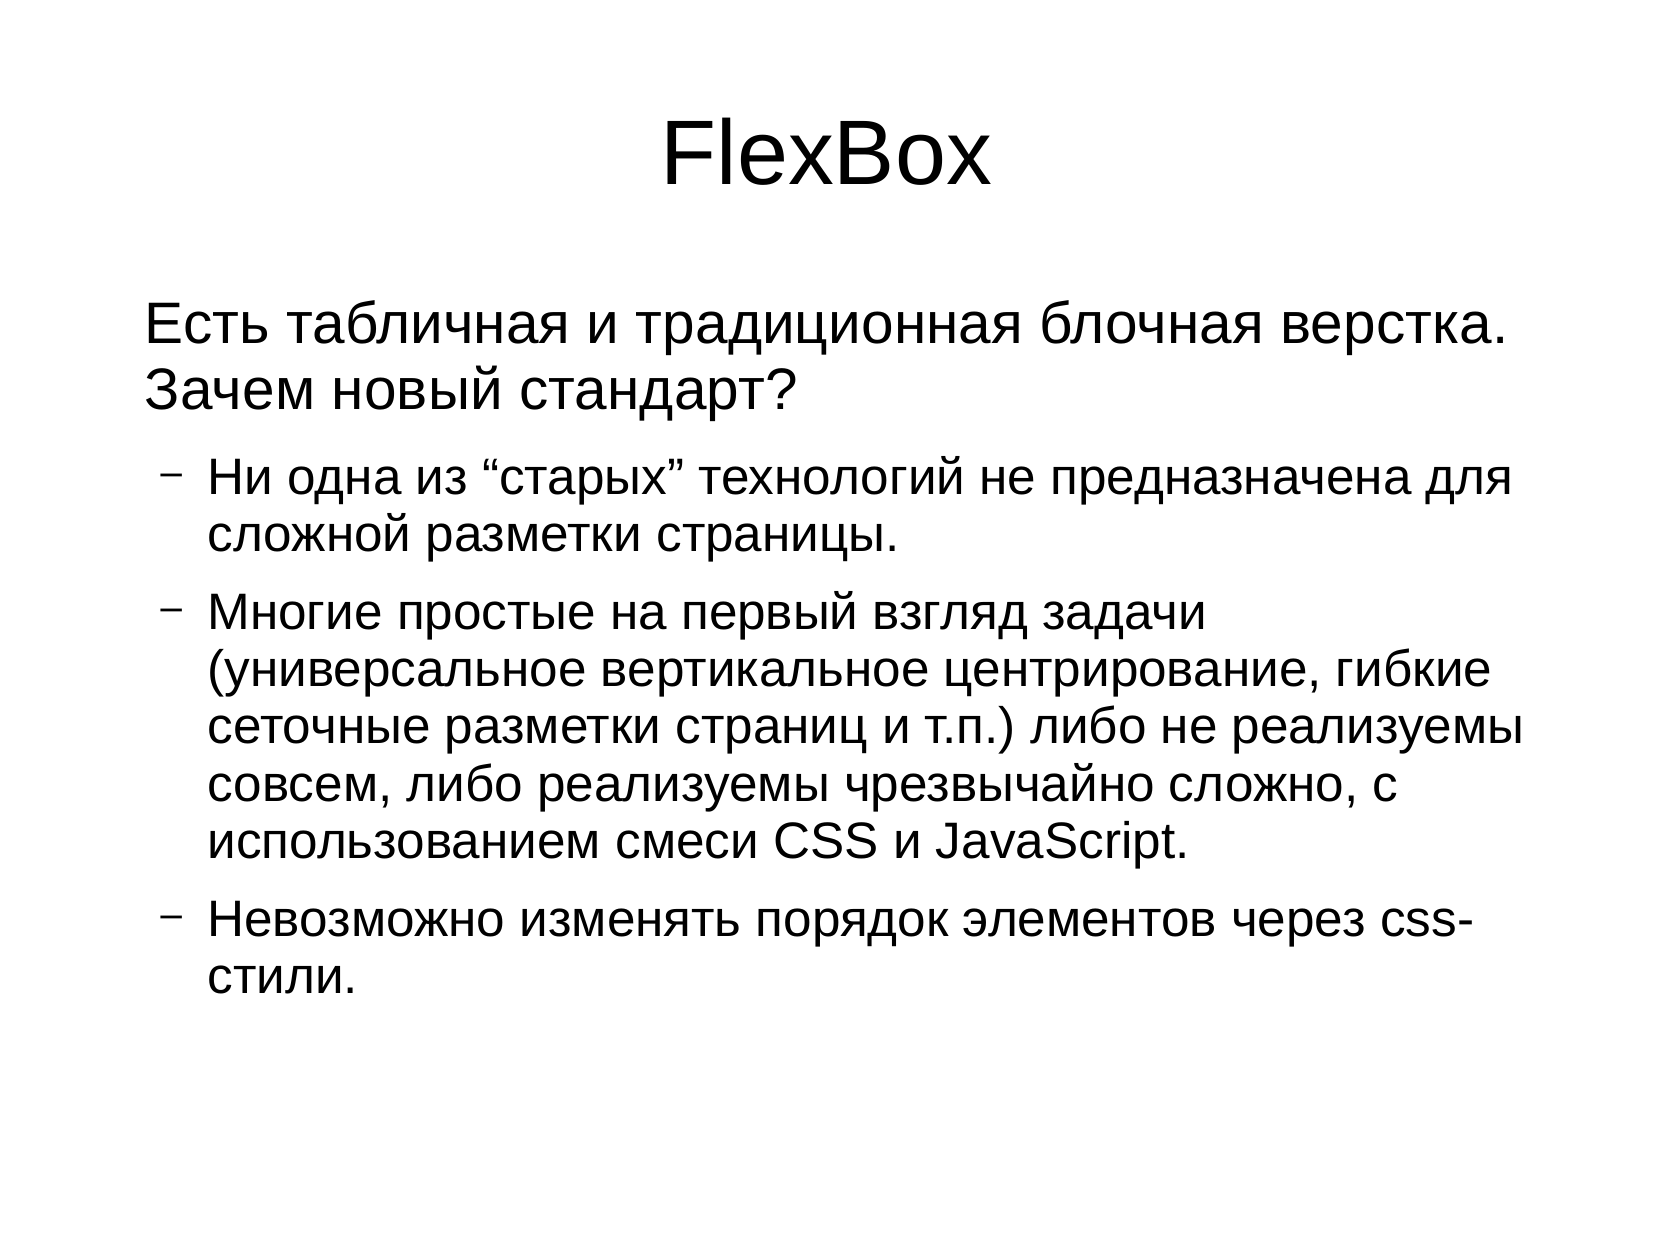

# FlexBox
Есть табличная и традиционная блочная верстка. Зачем новый стандарт?
Ни одна из “старых” технологий не предназначена для сложной разметки страницы.
Многие простые на первый взгляд задачи (универсальное вертикальное центрирование, гибкие сеточные разметки страниц и т.п.) либо не реализуемы совсем, либо реализуемы чрезвычайно сложно, с использованием смеси CSS и JavaScript.
Невозможно изменять порядок элементов через css-стили.